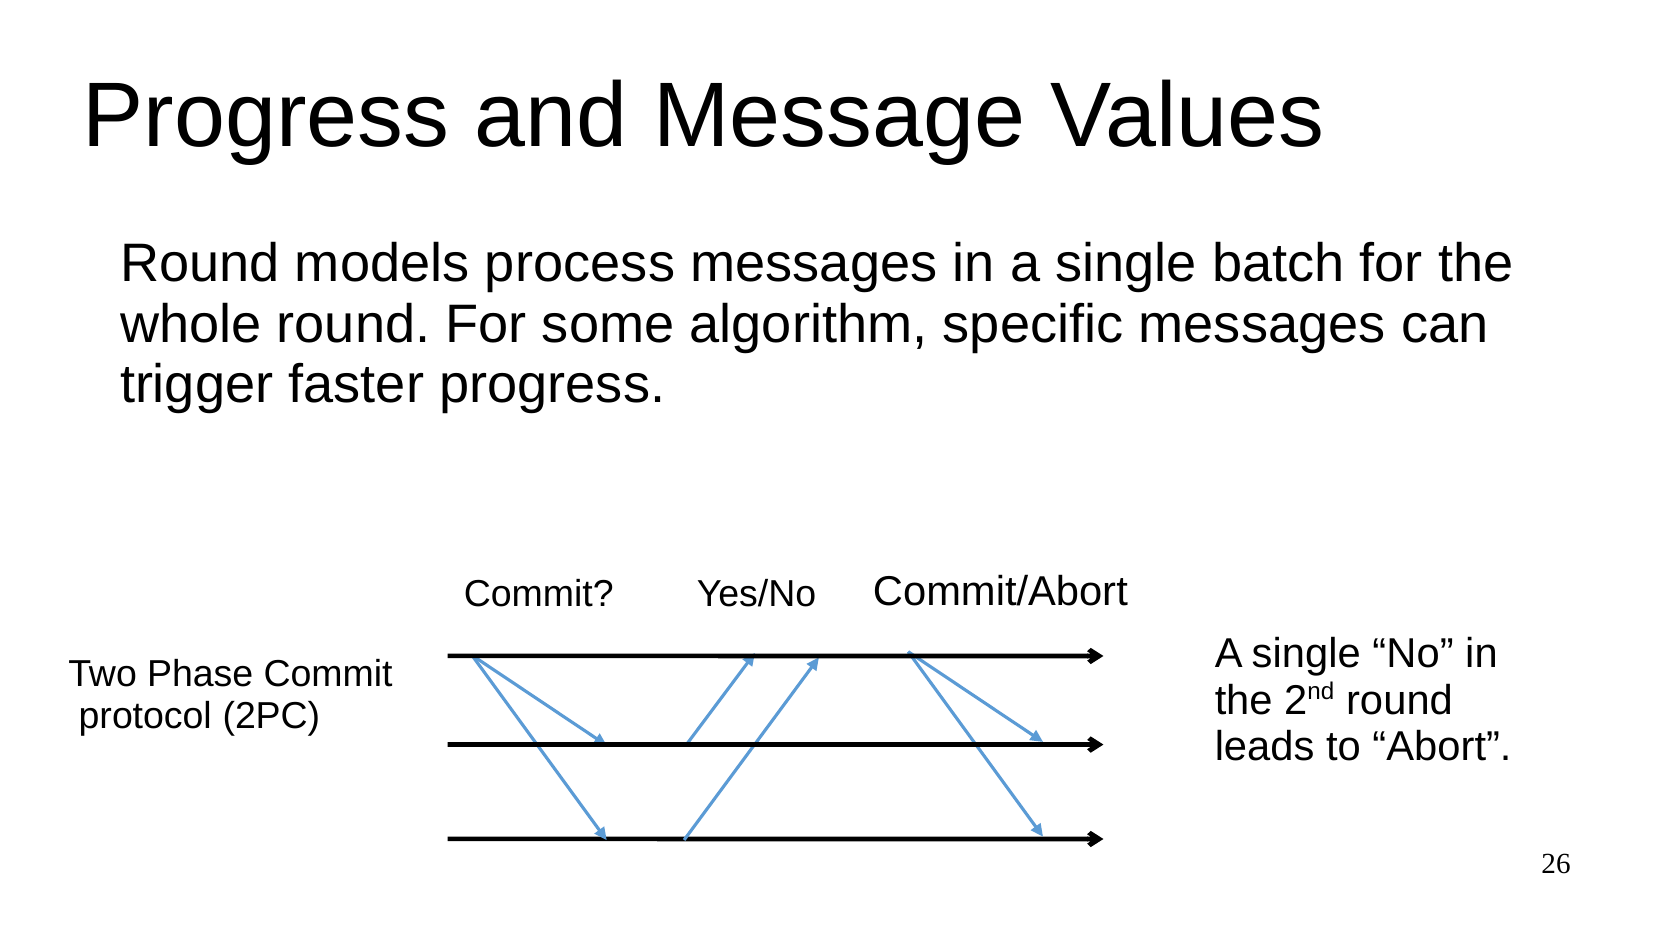

# Progress and Message Values
Round models process messages in a single batch for the whole round. For some algorithm, specific messages can trigger faster progress.
Commit/Abort
Yes/No
Commit?
A single “No” in the 2nd round leads to “Abort”.
Two Phase Commit protocol (2PC)
26